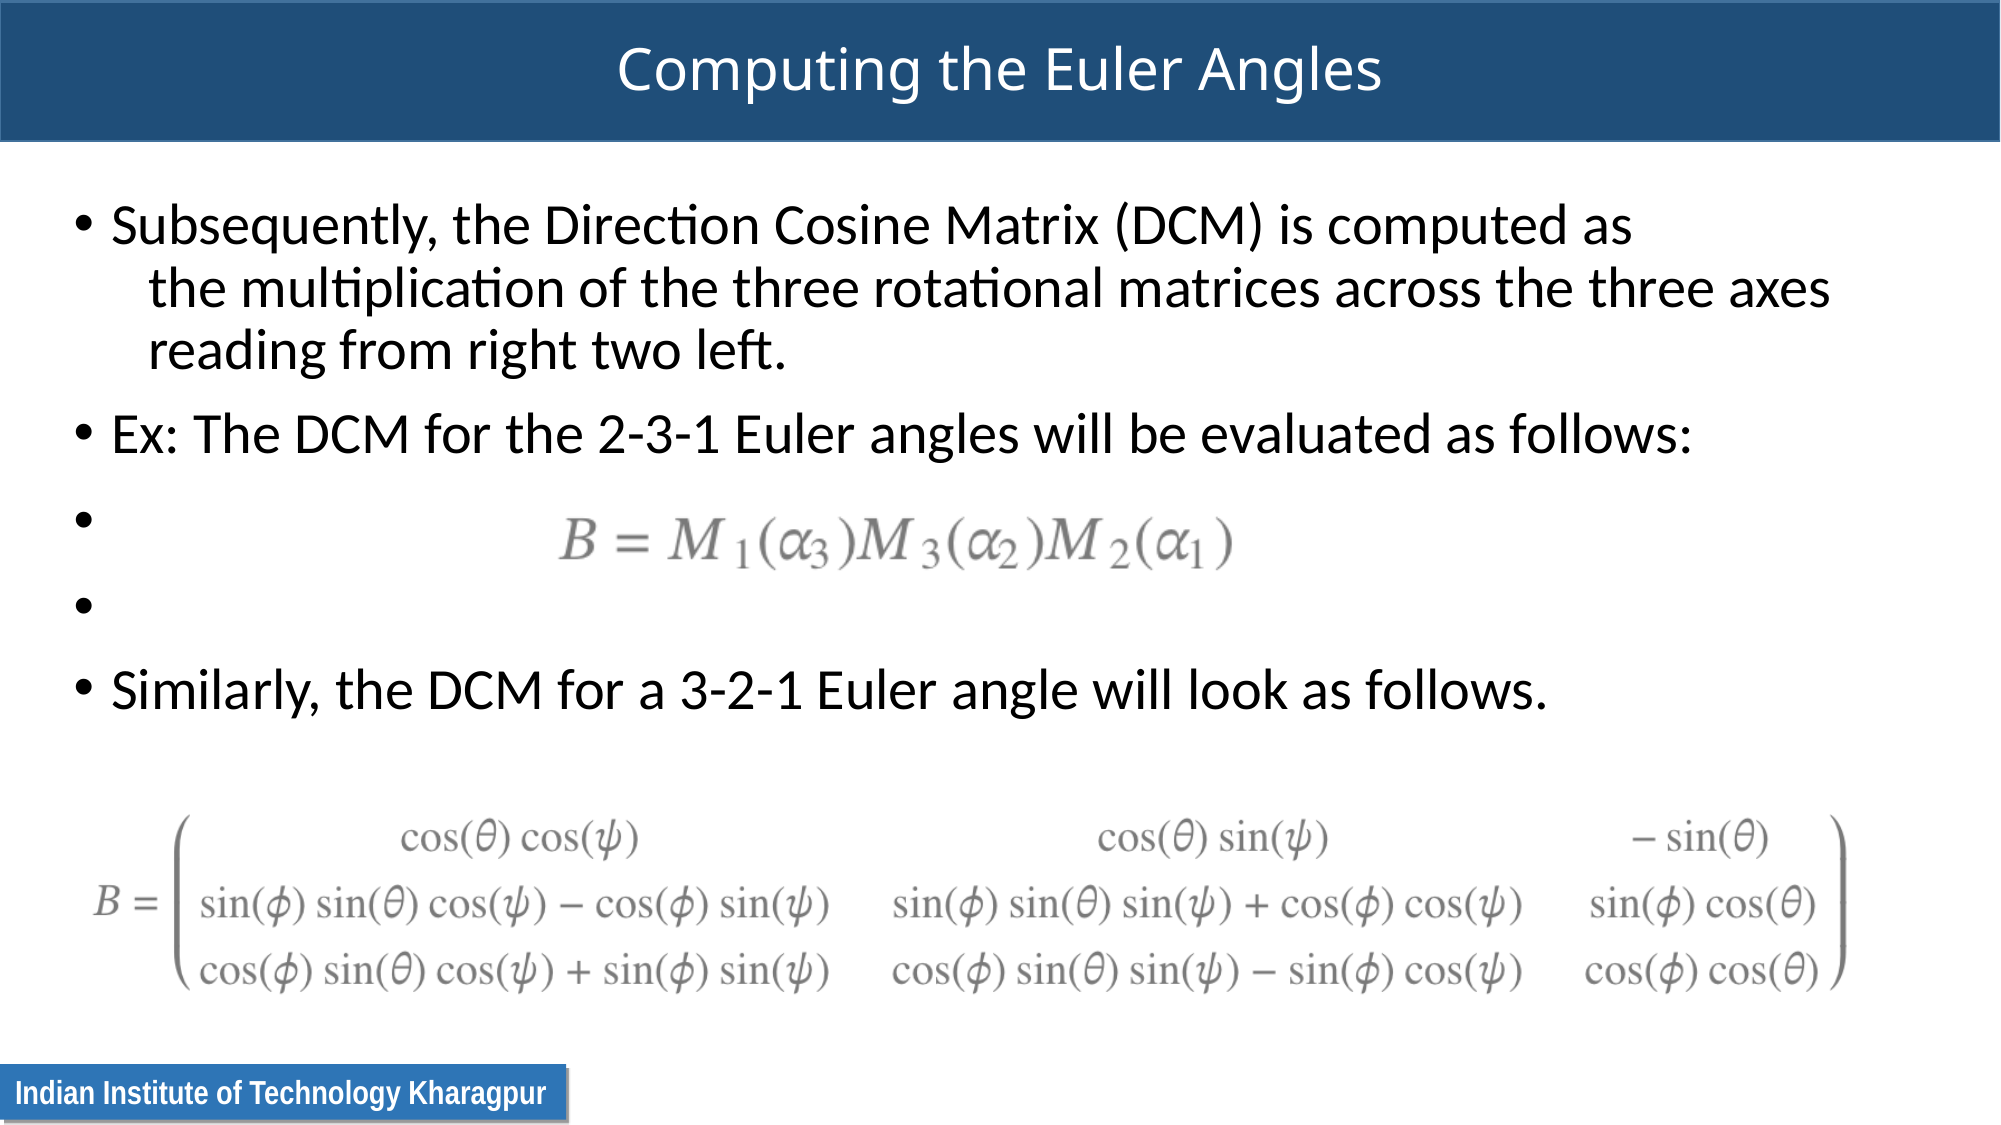

Computing the Euler Angles
# Subsequently, the Direction Cosine Matrix (DCM) is computed as the multiplication of the three rotational matrices across the three axes reading from right two left.
Ex: The DCM for the 2-3-1 Euler angles will be evaluated as follows:
Similarly, the DCM for a 3-2-1 Euler angle will look as follows.